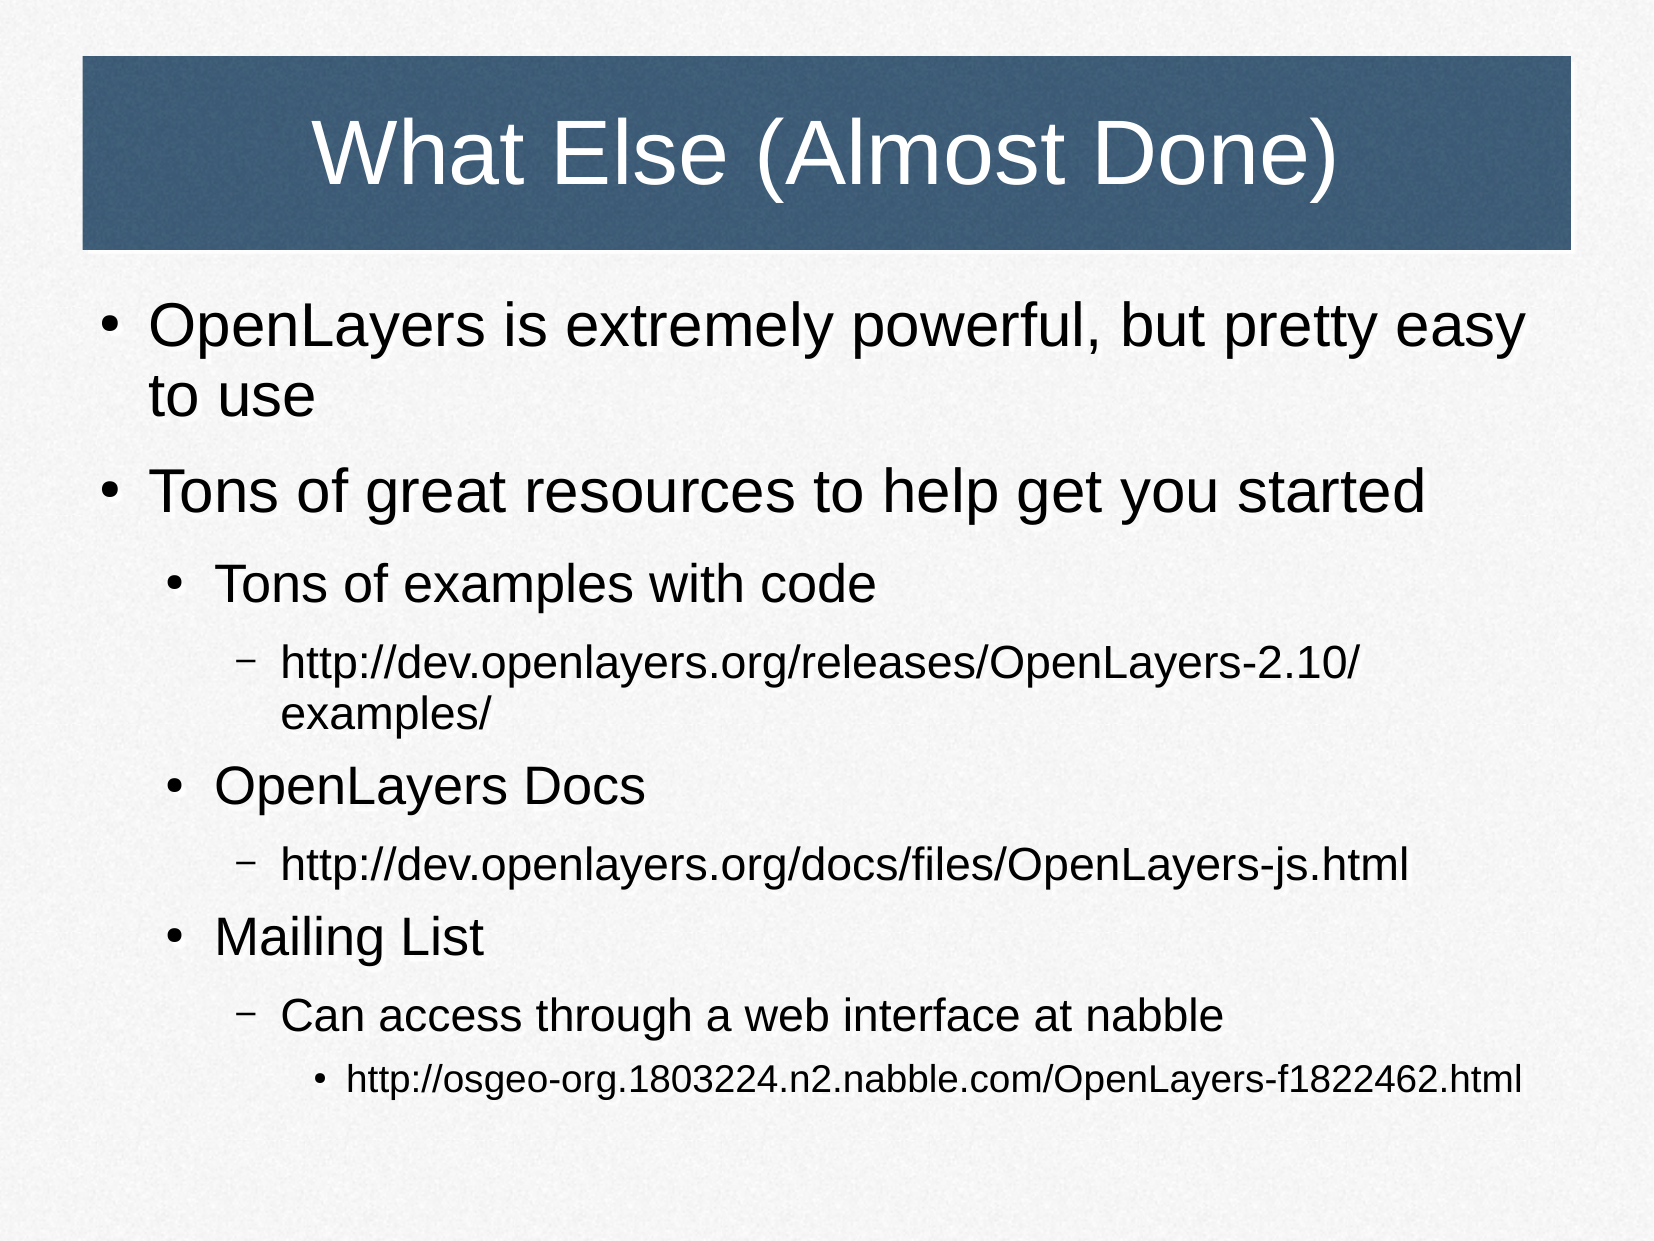

# What Else (Almost Done)
OpenLayers is extremely powerful, but pretty easy to use
Tons of great resources to help get you started
Tons of examples with code
http://dev.openlayers.org/releases/OpenLayers-2.10/examples/
OpenLayers Docs
http://dev.openlayers.org/docs/files/OpenLayers-js.html
Mailing List
Can access through a web interface at nabble
http://osgeo-org.1803224.n2.nabble.com/OpenLayers-f1822462.html